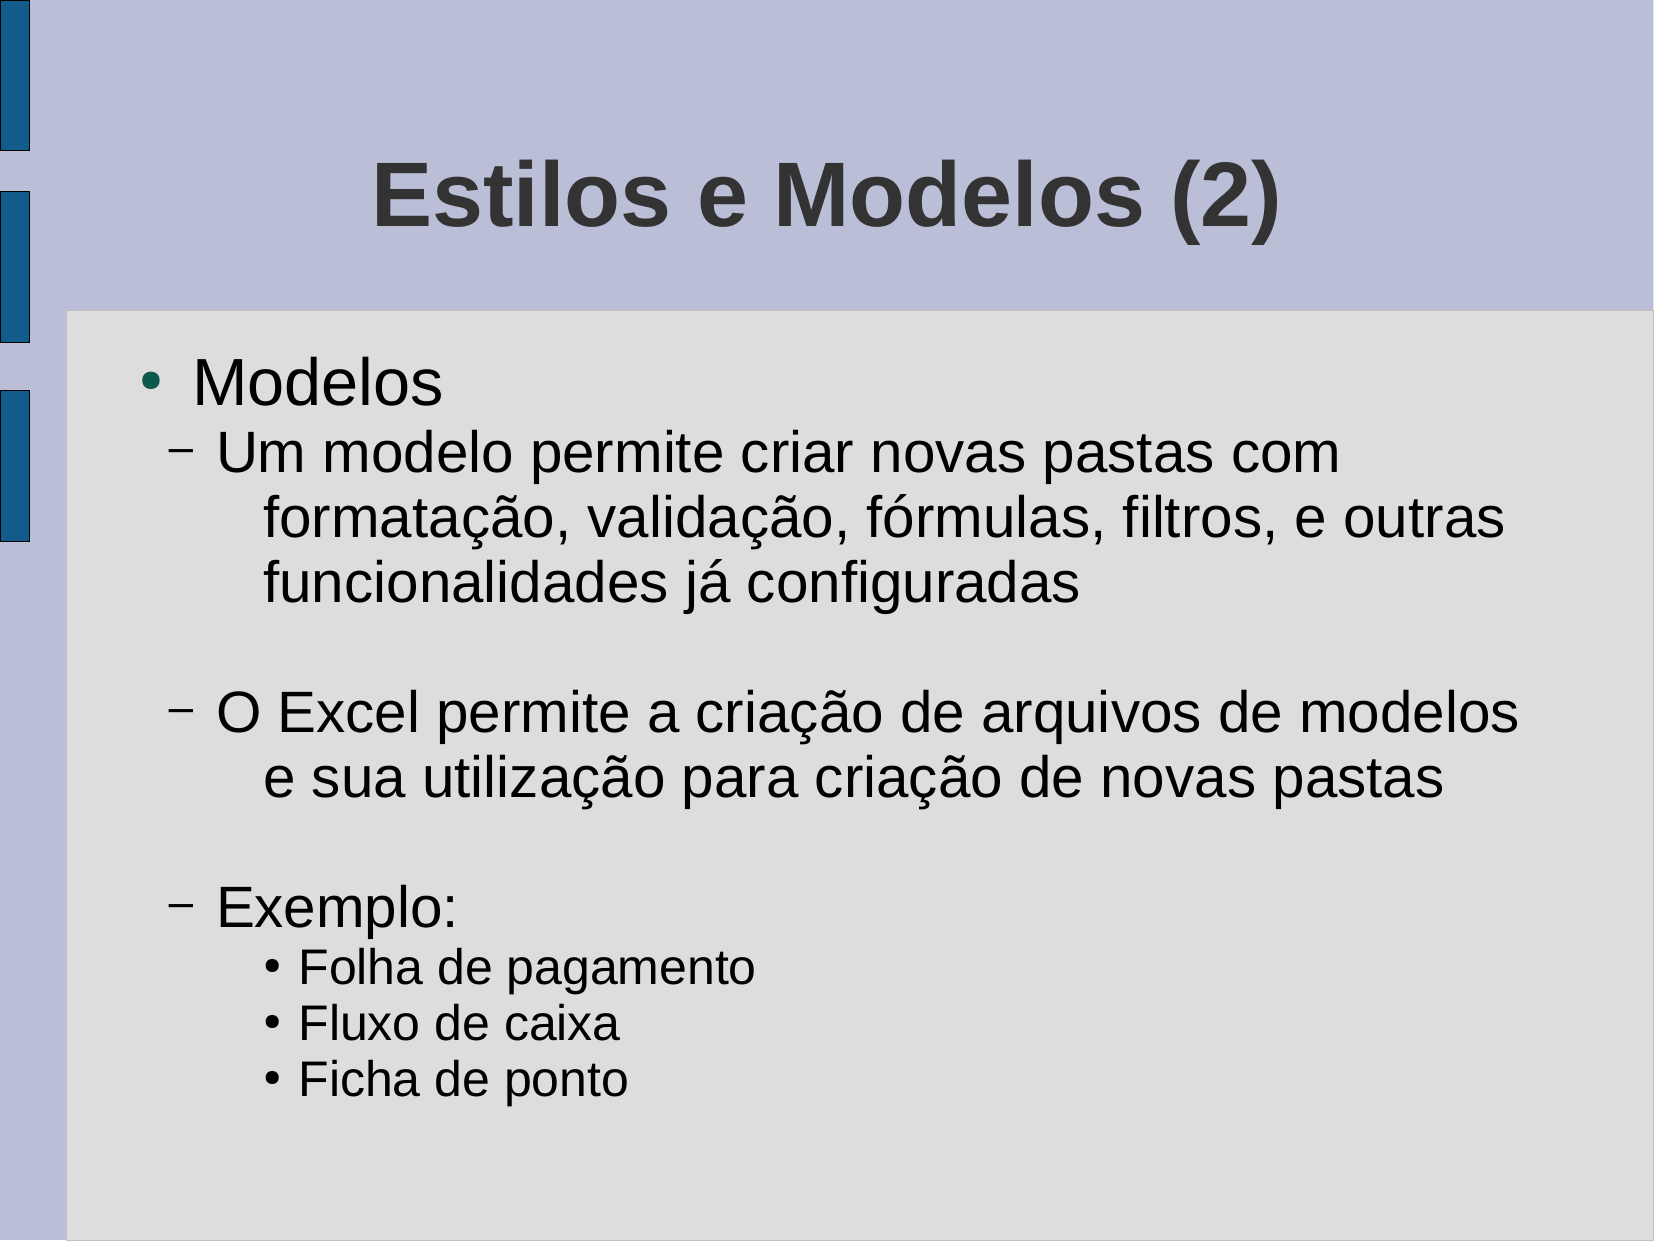

# Estilos e Modelos (2)
Modelos
Um modelo permite criar novas pastas com formatação, validação, fórmulas, filtros, e outras funcionalidades já configuradas
O Excel permite a criação de arquivos de modelos e sua utilização para criação de novas pastas
Exemplo:
Folha de pagamento
Fluxo de caixa
Ficha de ponto